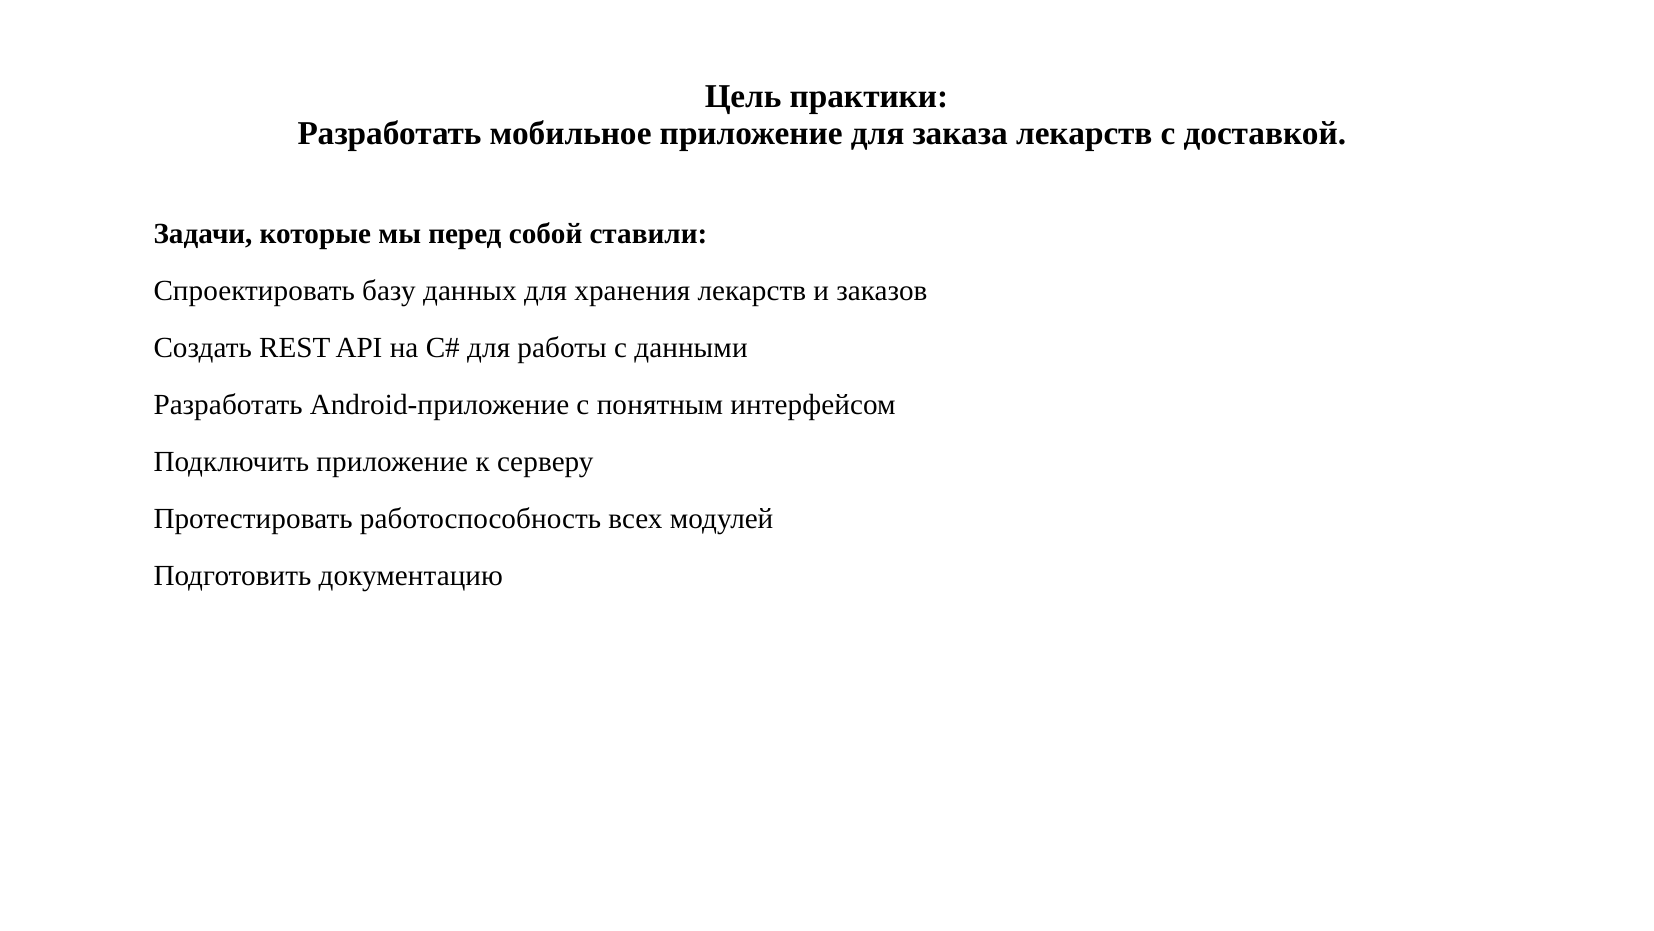

# Цель практики: Разработать мобильное приложение для заказа лекарств с доставкой.
Задачи, которые мы перед собой ставили:
Спроектировать базу данных для хранения лекарств и заказов
Создать REST API на C# для работы с данными
Разработать Android-приложение с понятным интерфейсом
Подключить приложение к серверу
Протестировать работоспособность всех модулей
Подготовить документацию